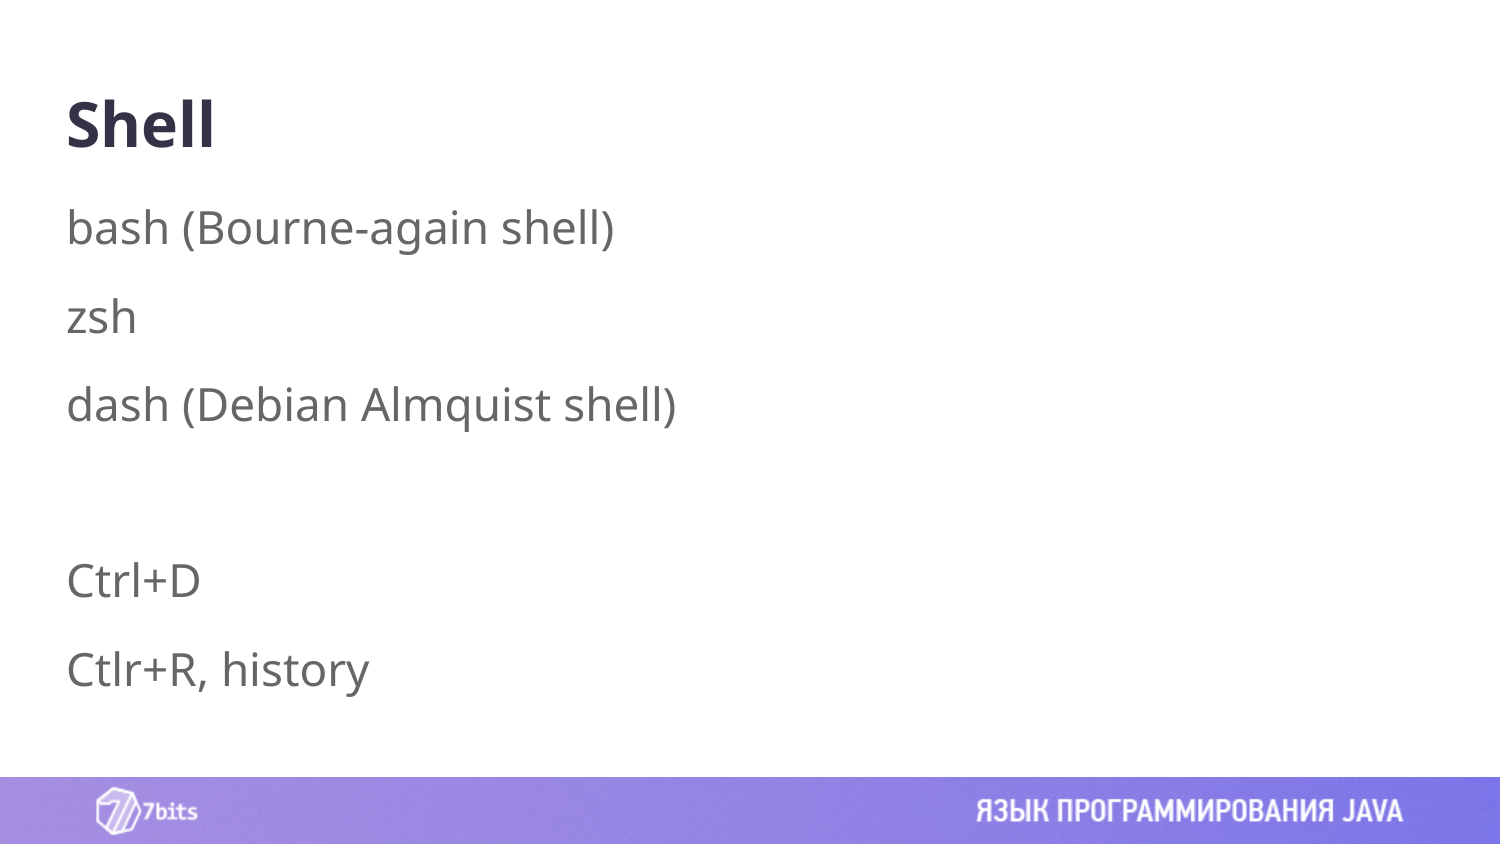

# Shell
bash (Bourne-again shell)
zsh
dash (Debian Almquist shell)
Ctrl+D
Ctlr+R, history